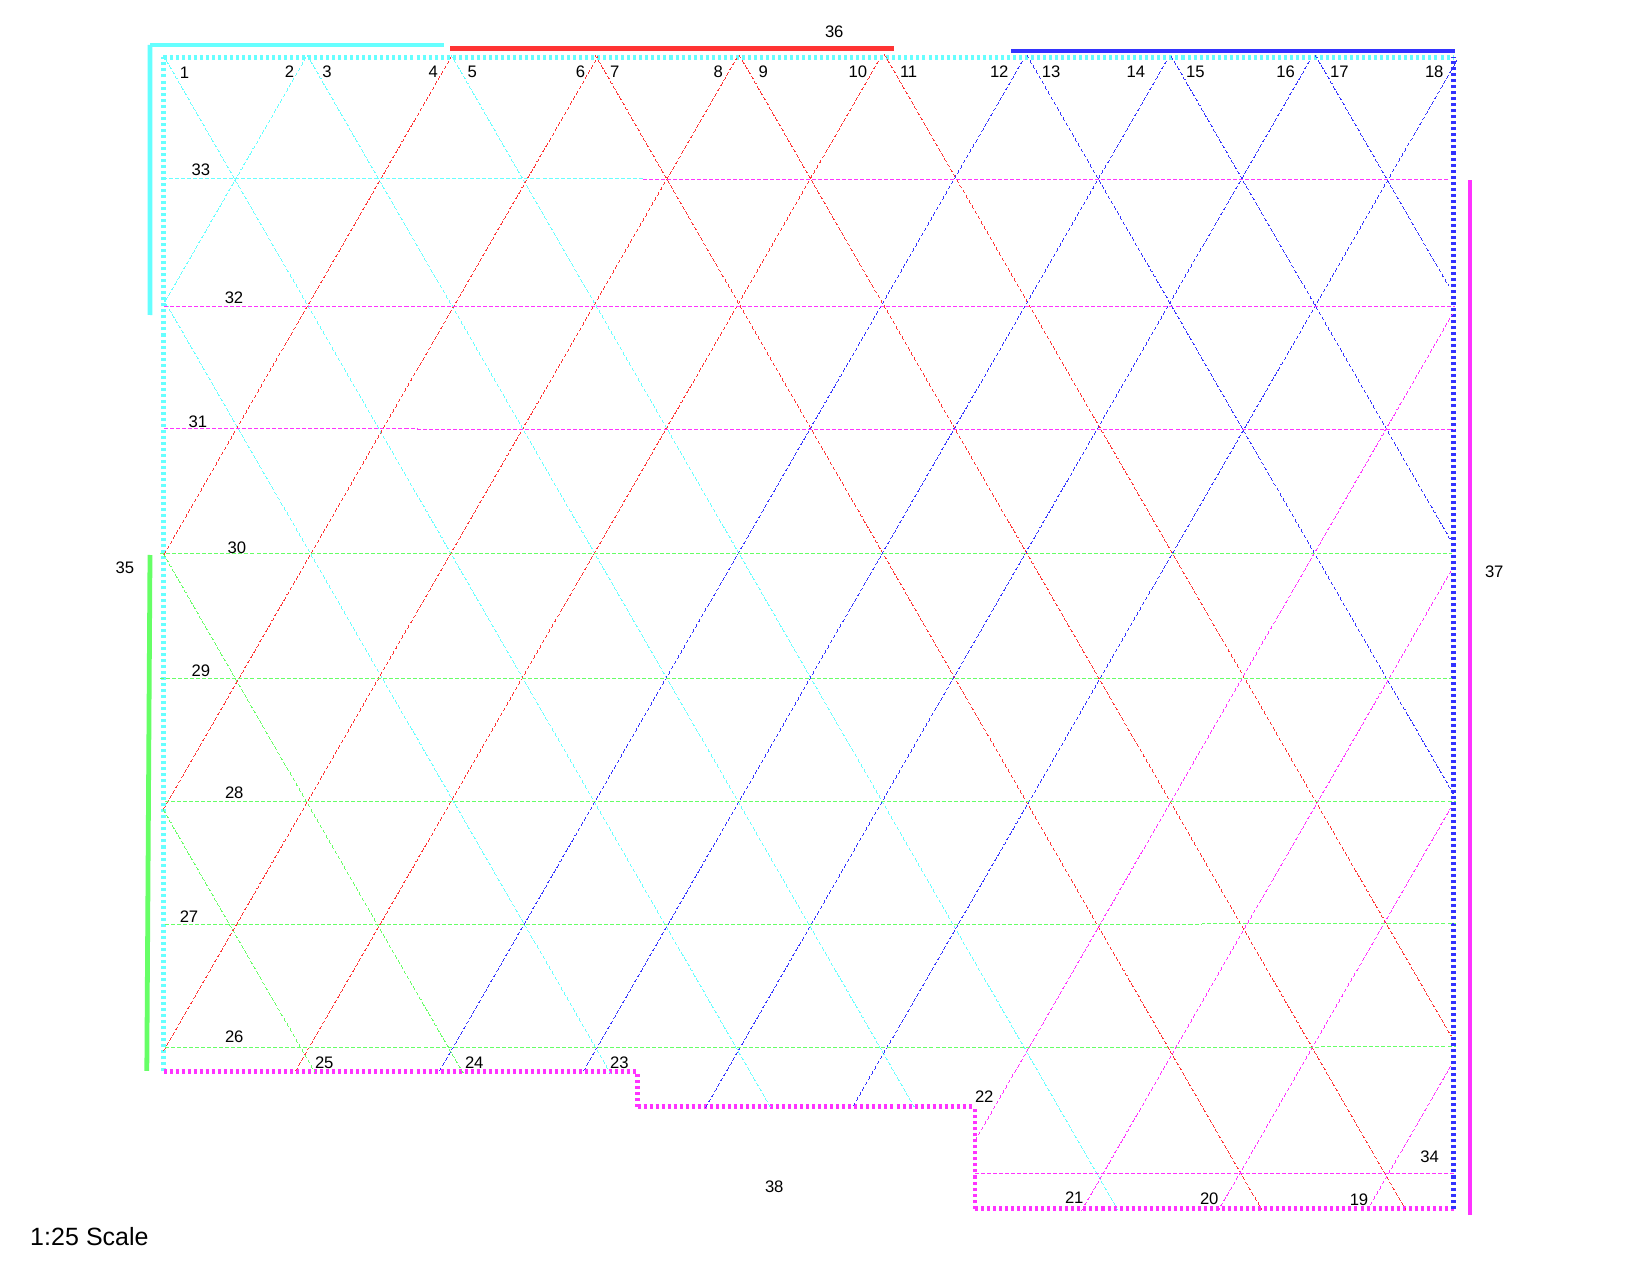

36
10
12
13
14
15
16
17
18
11
4
5
6
7
8
9
2
3
1
33
32
31
30
35
37
29
28
27
26
25
24
23
22
34
38
21
20
19
1:25 Scale